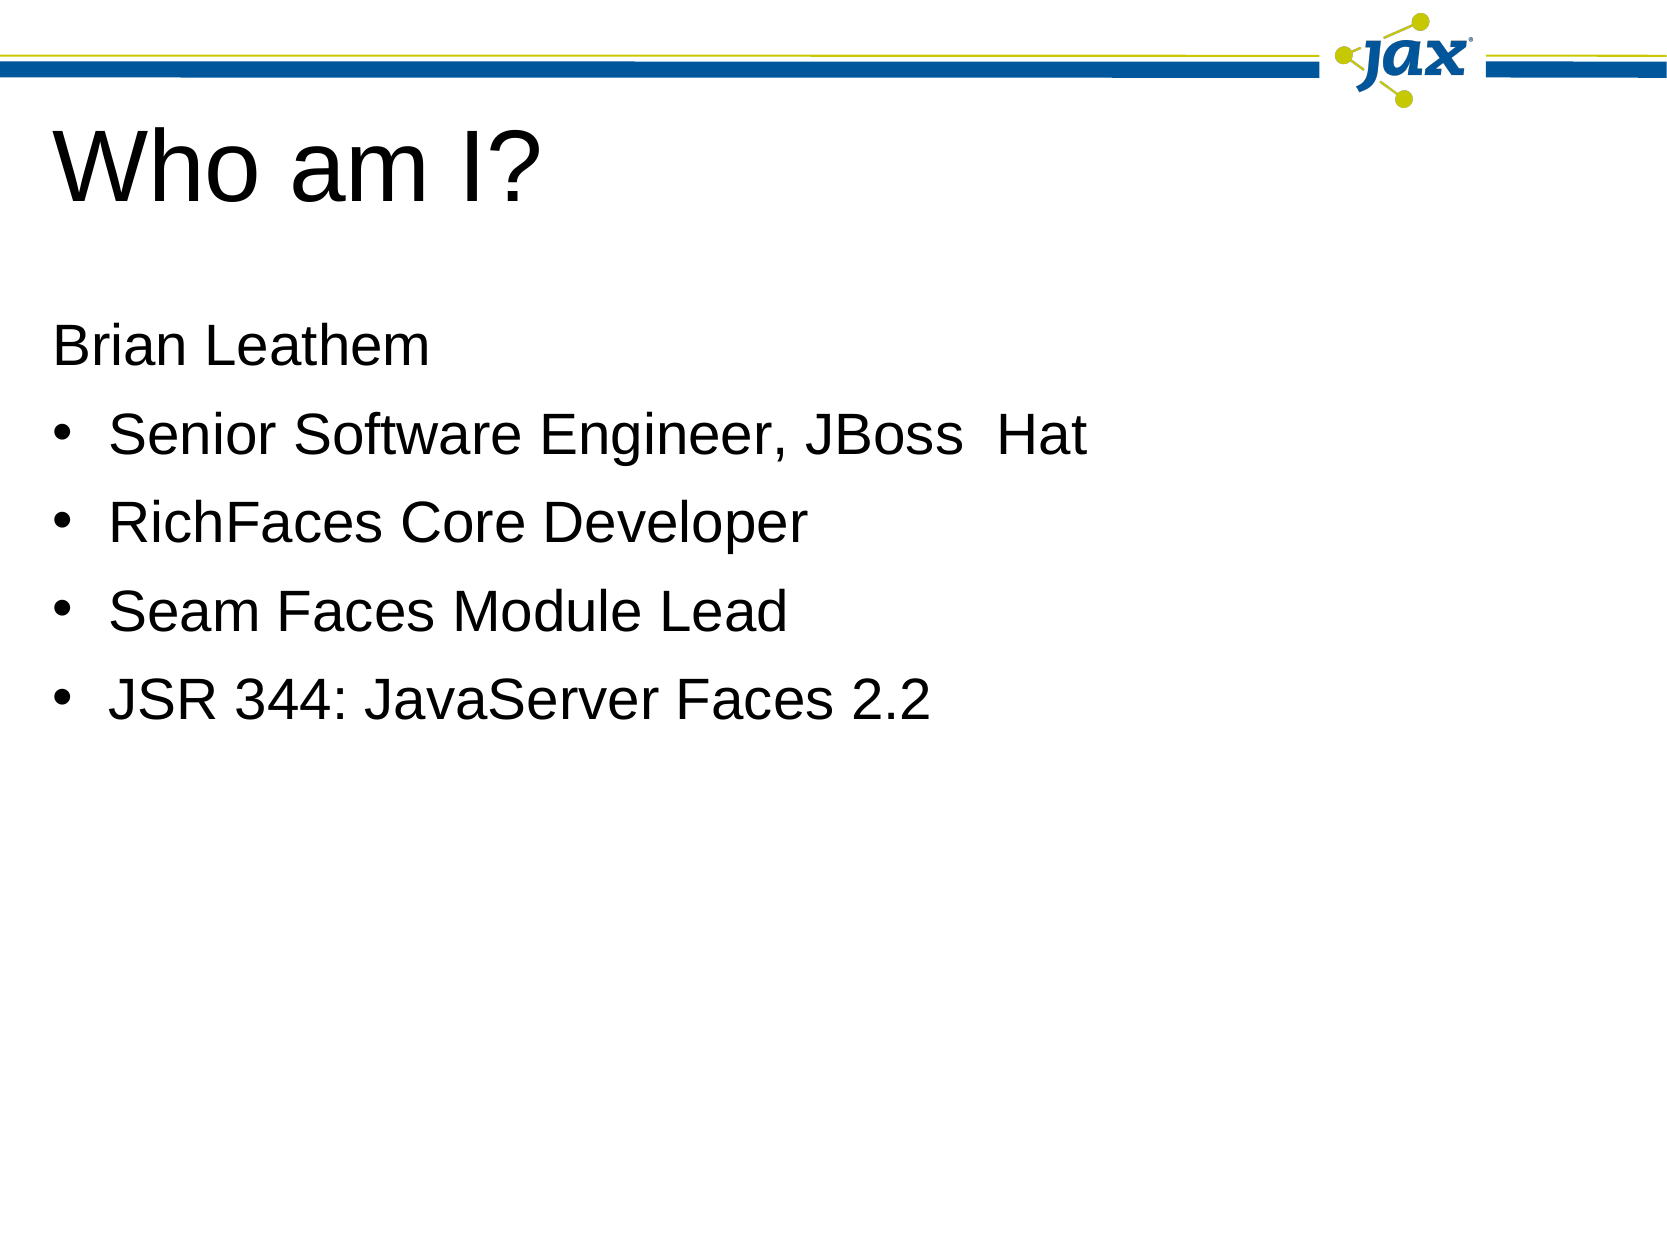

# Who am I?
Brian Leathem
Senior Software Engineer, JBoss Hat
RichFaces Core Developer
Seam Faces Module Lead
JSR 344: JavaServer Faces 2.2